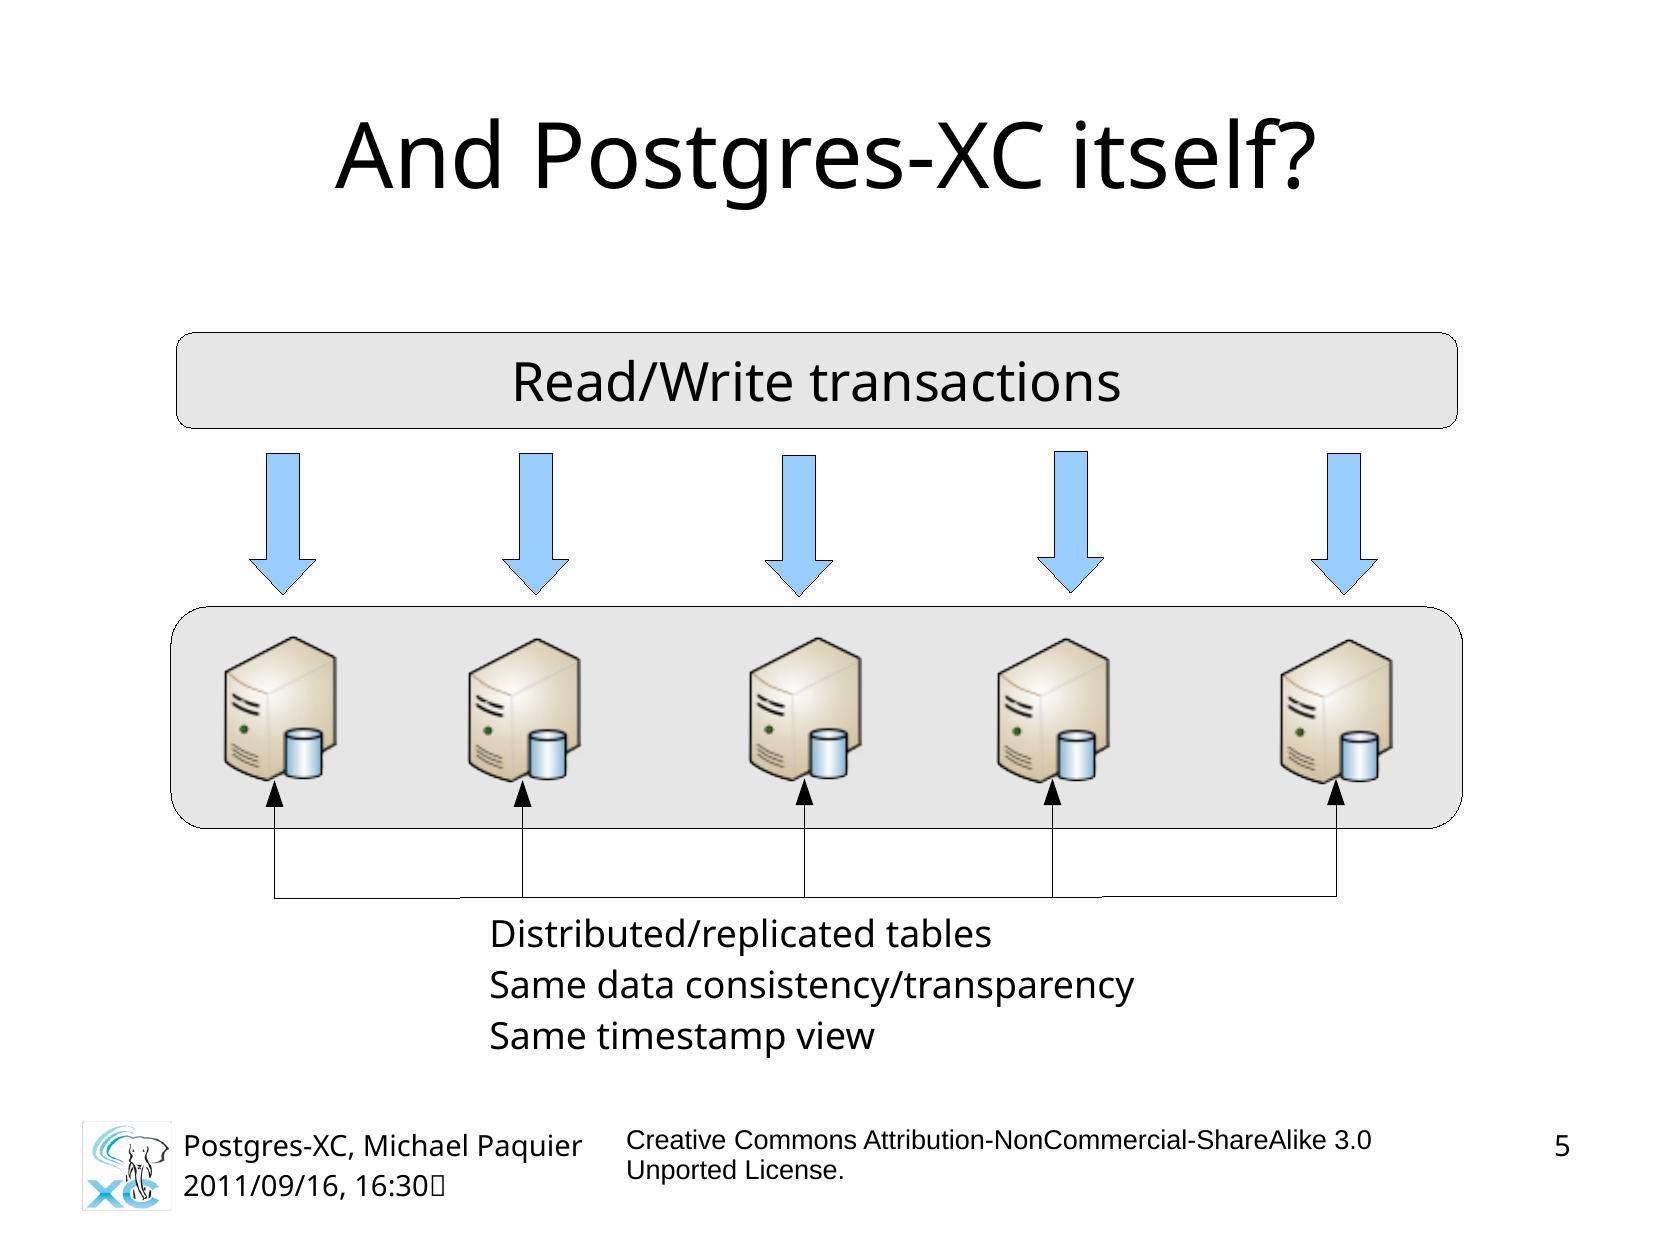

# And Postgres-XC itself?
Read/Write transactions
Distributed/replicated tables
Same data consistency/transparency
Same timestamp view
5